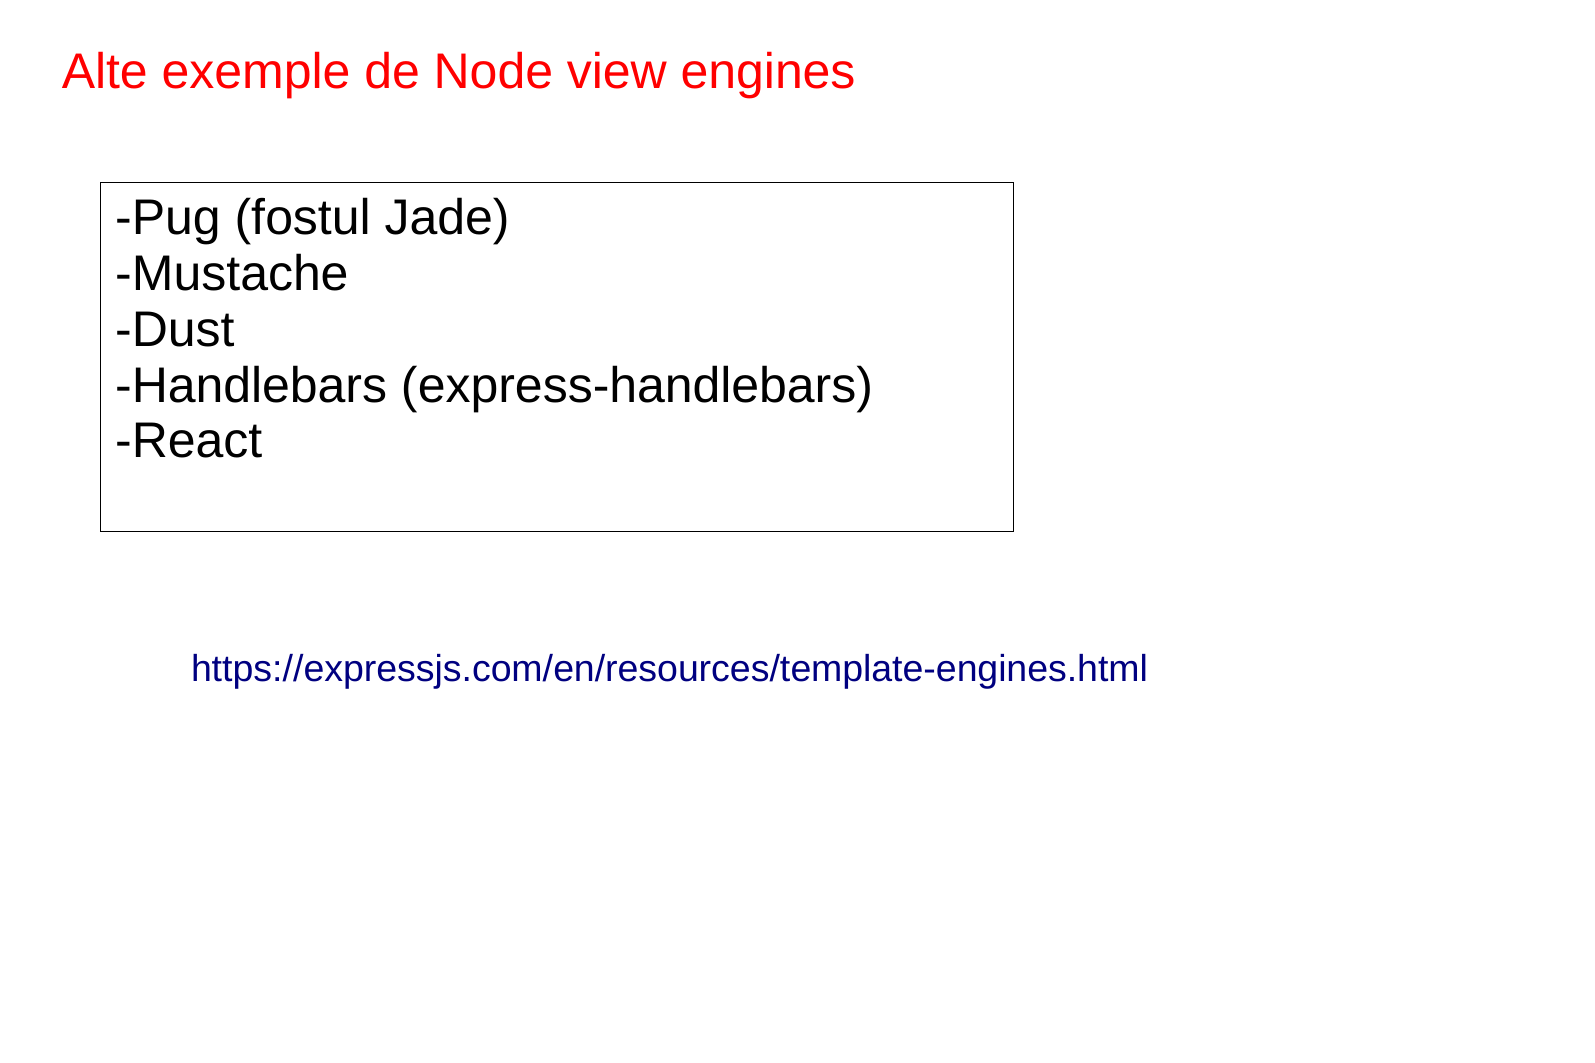

Alte exemple de Node view engines
-Pug (fostul Jade)
-Mustache
-Dust
-Handlebars (express-handlebars)
-React
https://expressjs.com/en/resources/template-engines.html